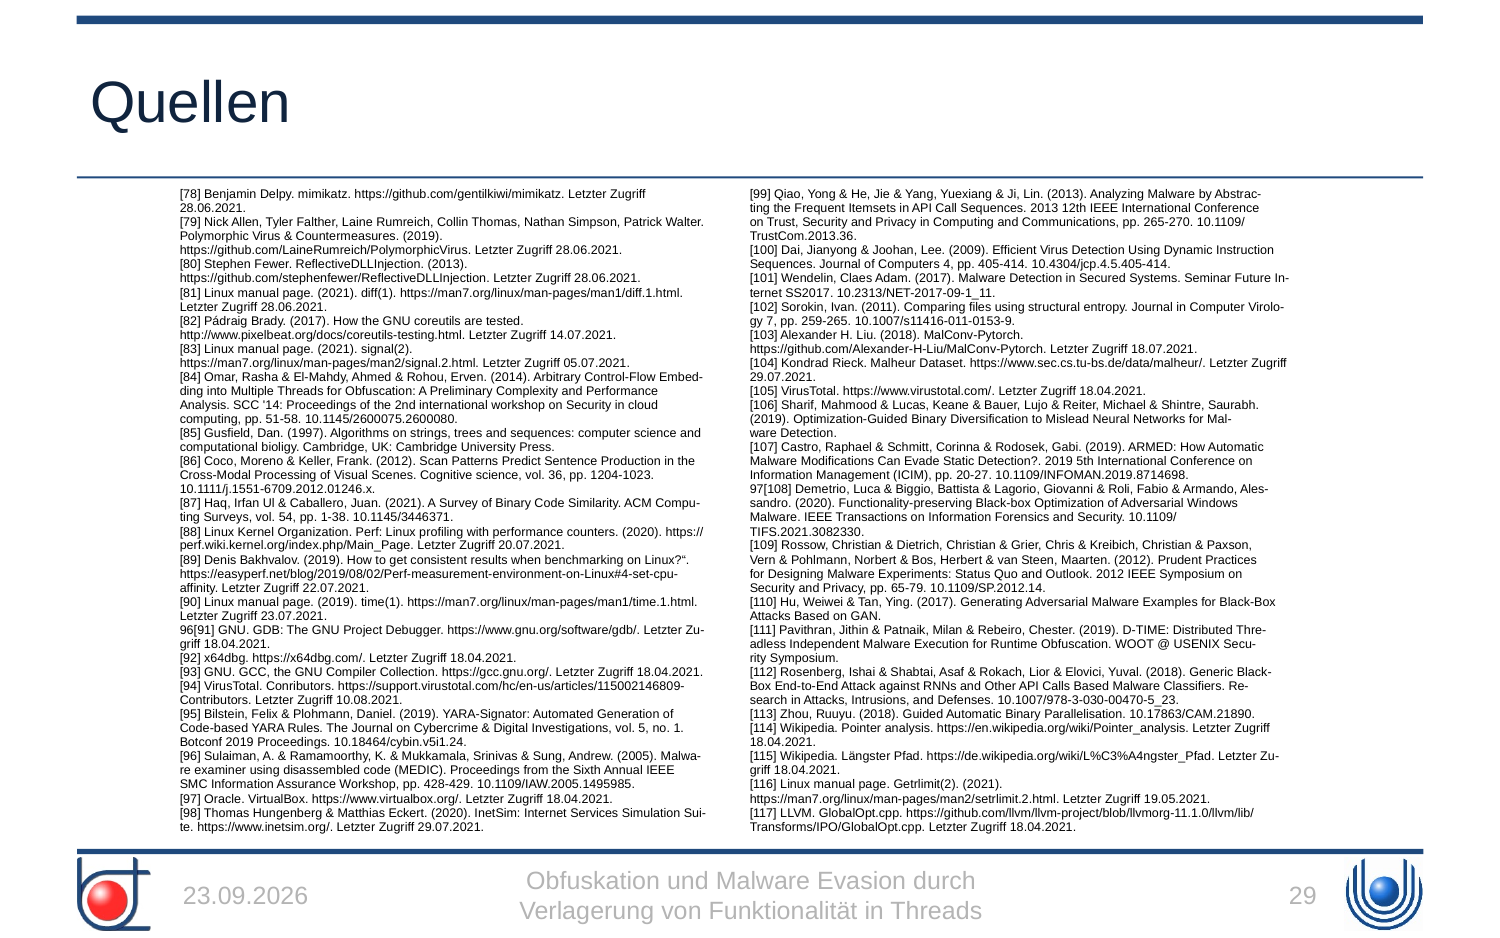

# Quellen
[78] Benjamin Delpy. mimikatz. https://github.com/gentilkiwi/mimikatz. Letzter Zugriff
28.06.2021.
[79] Nick Allen, Tyler Falther, Laine Rumreich, Collin Thomas, Nathan Simpson, Patrick Walter.
Polymorphic Virus & Countermeasures. (2019).
https://github.com/LaineRumreich/PolymorphicVirus. Letzter Zugriff 28.06.2021.
[80] Stephen Fewer. ReflectiveDLLInjection. (2013).
https://github.com/stephenfewer/ReflectiveDLLInjection. Letzter Zugriff 28.06.2021.
[81] Linux manual page. (2021). diff(1). https://man7.org/linux/man-pages/man1/diff.1.html.
Letzter Zugriff 28.06.2021.
[82] Pádraig Brady. (2017). How the GNU coreutils are tested.
http://www.pixelbeat.org/docs/coreutils-testing.html. Letzter Zugriff 14.07.2021.
[83] Linux manual page. (2021). signal(2).
https://man7.org/linux/man-pages/man2/signal.2.html. Letzter Zugriff 05.07.2021.
[84] Omar, Rasha & El-Mahdy, Ahmed & Rohou, Erven. (2014). Arbitrary Control-Flow Embed-
ding into Multiple Threads for Obfuscation: A Preliminary Complexity and Performance
Analysis. SCC '14: Proceedings of the 2nd international workshop on Security in cloud
computing, pp. 51-58. 10.1145/2600075.2600080.
[85] Gusfield, Dan. (1997). Algorithms on strings, trees and sequences: computer science and
computational bioligy. Cambridge, UK: Cambridge University Press.
[86] Coco, Moreno & Keller, Frank. (2012). Scan Patterns Predict Sentence Production in the
Cross-Modal Processing of Visual Scenes. Cognitive science, vol. 36, pp. 1204-1023.
10.1111/j.1551-6709.2012.01246.x.
[87] Haq, Irfan Ul & Caballero, Juan. (2021). A Survey of Binary Code Similarity. ACM Compu-
ting Surveys, vol. 54, pp. 1-38. 10.1145/3446371.
[88] Linux Kernel Organization. Perf: Linux profiling with performance counters. (2020). https://
perf.wiki.kernel.org/index.php/Main_Page. Letzter Zugriff 20.07.2021.
[89] Denis Bakhvalov. (2019). How to get consistent results when benchmarking on Linux?“.
https://easyperf.net/blog/2019/08/02/Perf-measurement-environment-on-Linux#4-set-cpu-
affinity. Letzter Zugriff 22.07.2021.
[90] Linux manual page. (2019). time(1). https://man7.org/linux/man-pages/man1/time.1.html.
Letzter Zugriff 23.07.2021.
96[91] GNU. GDB: The GNU Project Debugger. https://www.gnu.org/software/gdb/. Letzter Zu-
griff 18.04.2021.
[92] x64dbg. https://x64dbg.com/. Letzter Zugriff 18.04.2021.
[93] GNU. GCC, the GNU Compiler Collection. https://gcc.gnu.org/. Letzter Zugriff 18.04.2021.
[94] VirusTotal. Conributors. https://support.virustotal.com/hc/en-us/articles/115002146809-
Contributors. Letzter Zugriff 10.08.2021.
[95] Bilstein, Felix & Plohmann, Daniel. (2019). YARA-Signator: Automated Generation of
Code-based YARA Rules. The Journal on Cybercrime & Digital Investigations, vol. 5, no. 1.
Botconf 2019 Proceedings. 10.18464/cybin.v5i1.24.
[96] Sulaiman, A. & Ramamoorthy, K. & Mukkamala, Srinivas & Sung, Andrew. (2005). Malwa-
re examiner using disassembled code (MEDIC). Proceedings from the Sixth Annual IEEE
SMC Information Assurance Workshop, pp. 428-429. 10.1109/IAW.2005.1495985.
[97] Oracle. VirtualBox. https://www.virtualbox.org/. Letzter Zugriff 18.04.2021.
[98] Thomas Hungenberg & Matthias Eckert. (2020). InetSim: Internet Services Simulation Sui-
te. https://www.inetsim.org/. Letzter Zugriff 29.07.2021.
[99] Qiao, Yong & He, Jie & Yang, Yuexiang & Ji, Lin. (2013). Analyzing Malware by Abstrac-
ting the Frequent Itemsets in API Call Sequences. 2013 12th IEEE International Conference
on Trust, Security and Privacy in Computing and Communications, pp. 265-270. 10.1109/
TrustCom.2013.36.
[100] Dai, Jianyong & Joohan, Lee. (2009). Efficient Virus Detection Using Dynamic Instruction
Sequences. Journal of Computers 4, pp. 405-414. 10.4304/jcp.4.5.405-414.
[101] Wendelin, Claes Adam. (2017). Malware Detection in Secured Systems. Seminar Future In-
ternet SS2017. 10.2313/NET-2017-09-1_11.
[102] Sorokin, Ivan. (2011). Comparing files using structural entropy. Journal in Computer Virolo-
gy 7, pp. 259-265. 10.1007/s11416-011-0153-9.
[103] Alexander H. Liu. (2018). MalConv-Pytorch.
https://github.com/Alexander-H-Liu/MalConv-Pytorch. Letzter Zugriff 18.07.2021.
[104] Kondrad Rieck. Malheur Dataset. https://www.sec.cs.tu-bs.de/data/malheur/. Letzter Zugriff
29.07.2021.
[105] VirusTotal. https://www.virustotal.com/. Letzter Zugriff 18.04.2021.
[106] Sharif, Mahmood & Lucas, Keane & Bauer, Lujo & Reiter, Michael & Shintre, Saurabh.
(2019). Optimization-Guided Binary Diversification to Mislead Neural Networks for Mal-
ware Detection.
[107] Castro, Raphael & Schmitt, Corinna & Rodosek, Gabi. (2019). ARMED: How Automatic
Malware Modifications Can Evade Static Detection?. 2019 5th International Conference on
Information Management (ICIM), pp. 20-27. 10.1109/INFOMAN.2019.8714698.
97[108] Demetrio, Luca & Biggio, Battista & Lagorio, Giovanni & Roli, Fabio & Armando, Ales-
sandro. (2020). Functionality-preserving Black-box Optimization of Adversarial Windows
Malware. IEEE Transactions on Information Forensics and Security. 10.1109/
TIFS.2021.3082330.
[109] Rossow, Christian & Dietrich, Christian & Grier, Chris & Kreibich, Christian & Paxson,
Vern & Pohlmann, Norbert & Bos, Herbert & van Steen, Maarten. (2012). Prudent Practices
for Designing Malware Experiments: Status Quo and Outlook. 2012 IEEE Symposium on
Security and Privacy, pp. 65-79. 10.1109/SP.2012.14.
[110] Hu, Weiwei & Tan, Ying. (2017). Generating Adversarial Malware Examples for Black-Box
Attacks Based on GAN.
[111] Pavithran, Jithin & Patnaik, Milan & Rebeiro, Chester. (2019). D-TIME: Distributed Thre-
adless Independent Malware Execution for Runtime Obfuscation. WOOT @ USENIX Secu-
rity Symposium.
[112] Rosenberg, Ishai & Shabtai, Asaf & Rokach, Lior & Elovici, Yuval. (2018). Generic Black-
Box End-to-End Attack against RNNs and Other API Calls Based Malware Classifiers. Re-
search in Attacks, Intrusions, and Defenses. 10.1007/978-3-030-00470-5_23.
[113] Zhou, Ruuyu. (2018). Guided Automatic Binary Parallelisation. 10.17863/CAM.21890.
[114] Wikipedia. Pointer analysis. https://en.wikipedia.org/wiki/Pointer_analysis. Letzter Zugriff
18.04.2021.
[115] Wikipedia. Längster Pfad. https://de.wikipedia.org/wiki/L%C3%A4ngster_Pfad. Letzter Zu-
griff 18.04.2021.
[116] Linux manual page. Getrlimit(2). (2021).
https://man7.org/linux/man-pages/man2/setrlimit.2.html. Letzter Zugriff 19.05.2021.
[117] LLVM. GlobalOpt.cpp. https://github.com/llvm/llvm-project/blob/llvmorg-11.1.0/llvm/lib/
Transforms/IPO/GlobalOpt.cpp. Letzter Zugriff 18.04.2021.
Obfuskation und Malware Evasion durch Verlagerung von Funktionalität in Threads